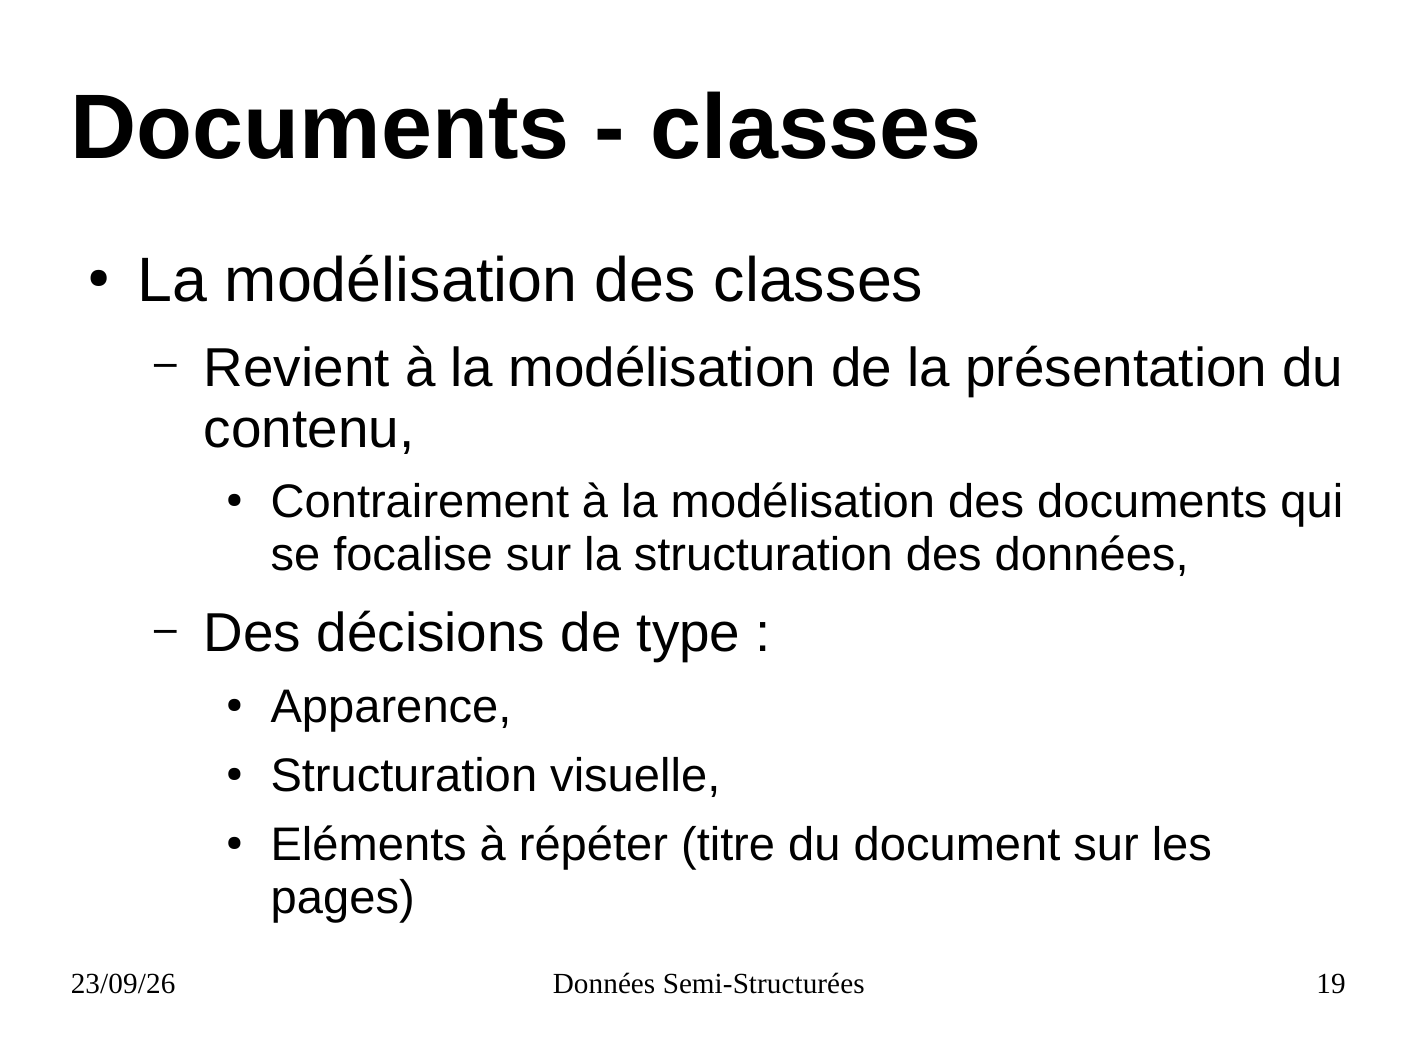

# Documents - classes
La modélisation des classes
Revient à la modélisation de la présentation du contenu,
Contrairement à la modélisation des documents qui se focalise sur la structuration des données,
Des décisions de type :
Apparence,
Structuration visuelle,
Eléments à répéter (titre du document sur les pages)
Données Semi-Structurées
19